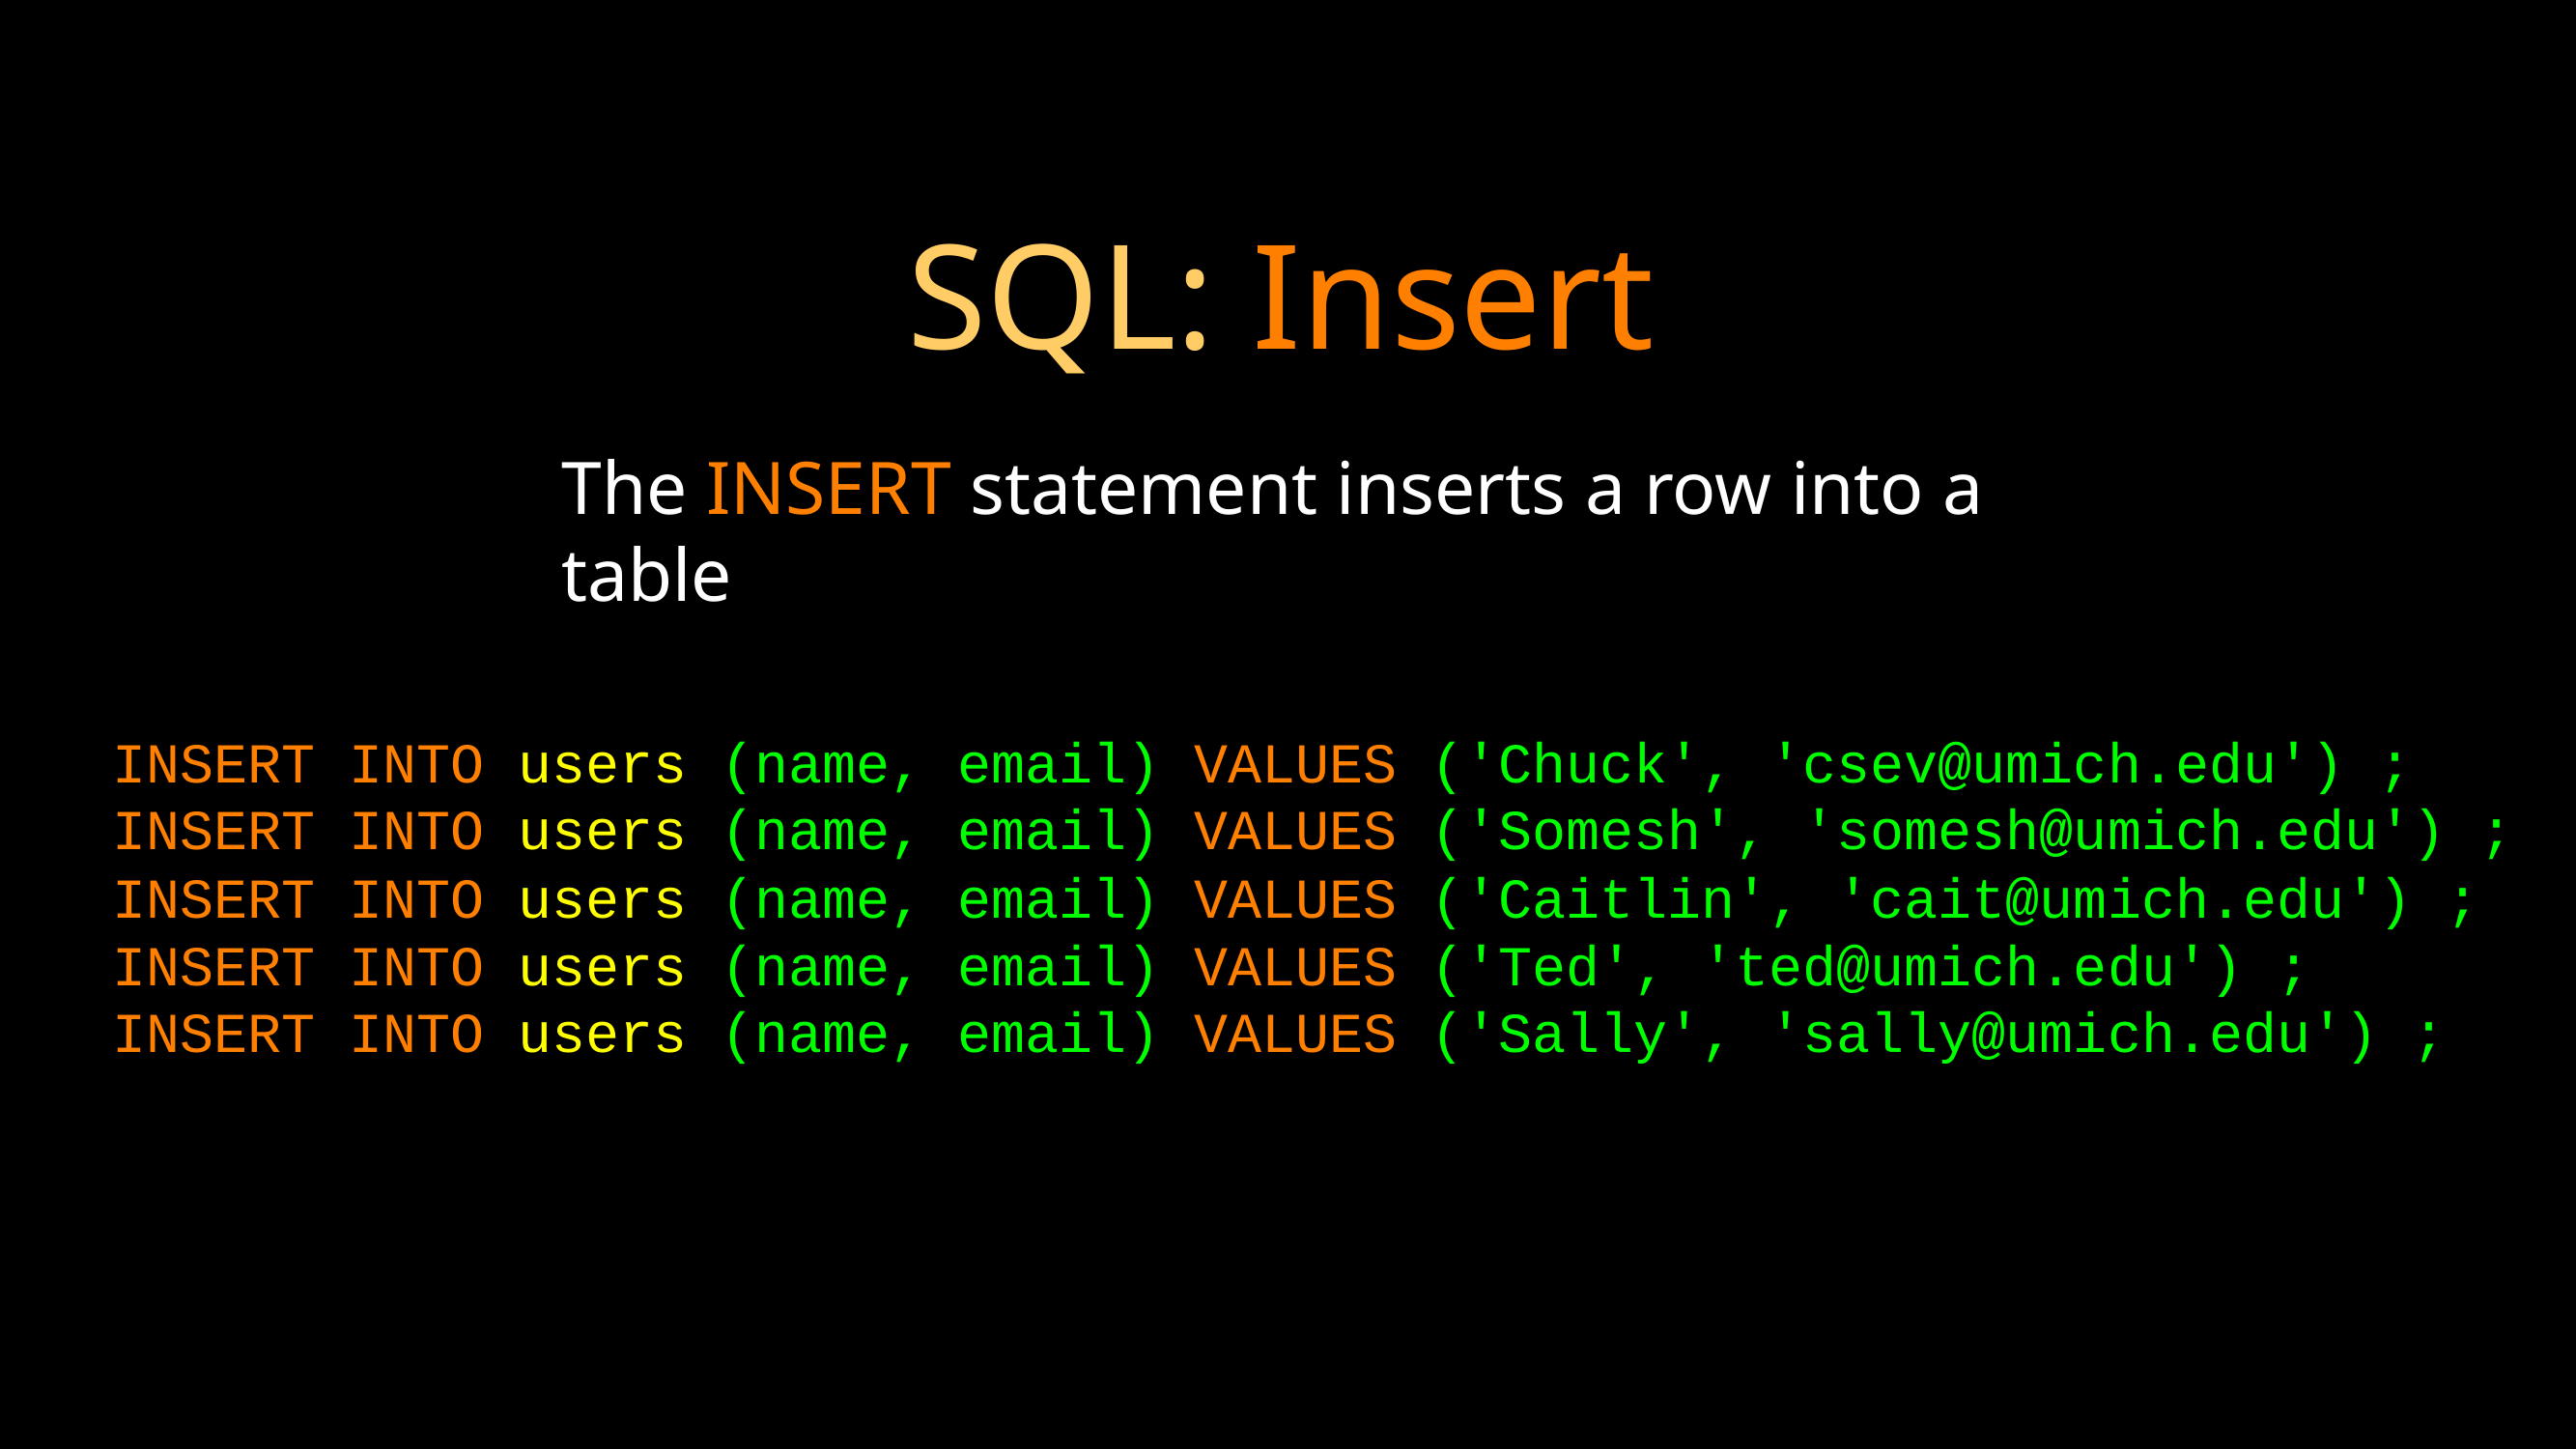

# SQL: Insert
The INSERT statement inserts a row into a table
INSERT INTO users (name, email) VALUES ('Chuck', 'csev@umich.edu') ;
INSERT INTO users (name, email) VALUES ('Somesh', 'somesh@umich.edu') ;
INSERT INTO users (name, email) VALUES ('Caitlin', 'cait@umich.edu') ;
INSERT INTO users (name, email) VALUES ('Ted', 'ted@umich.edu') ;
INSERT INTO users (name, email) VALUES ('Sally', 'sally@umich.edu') ;